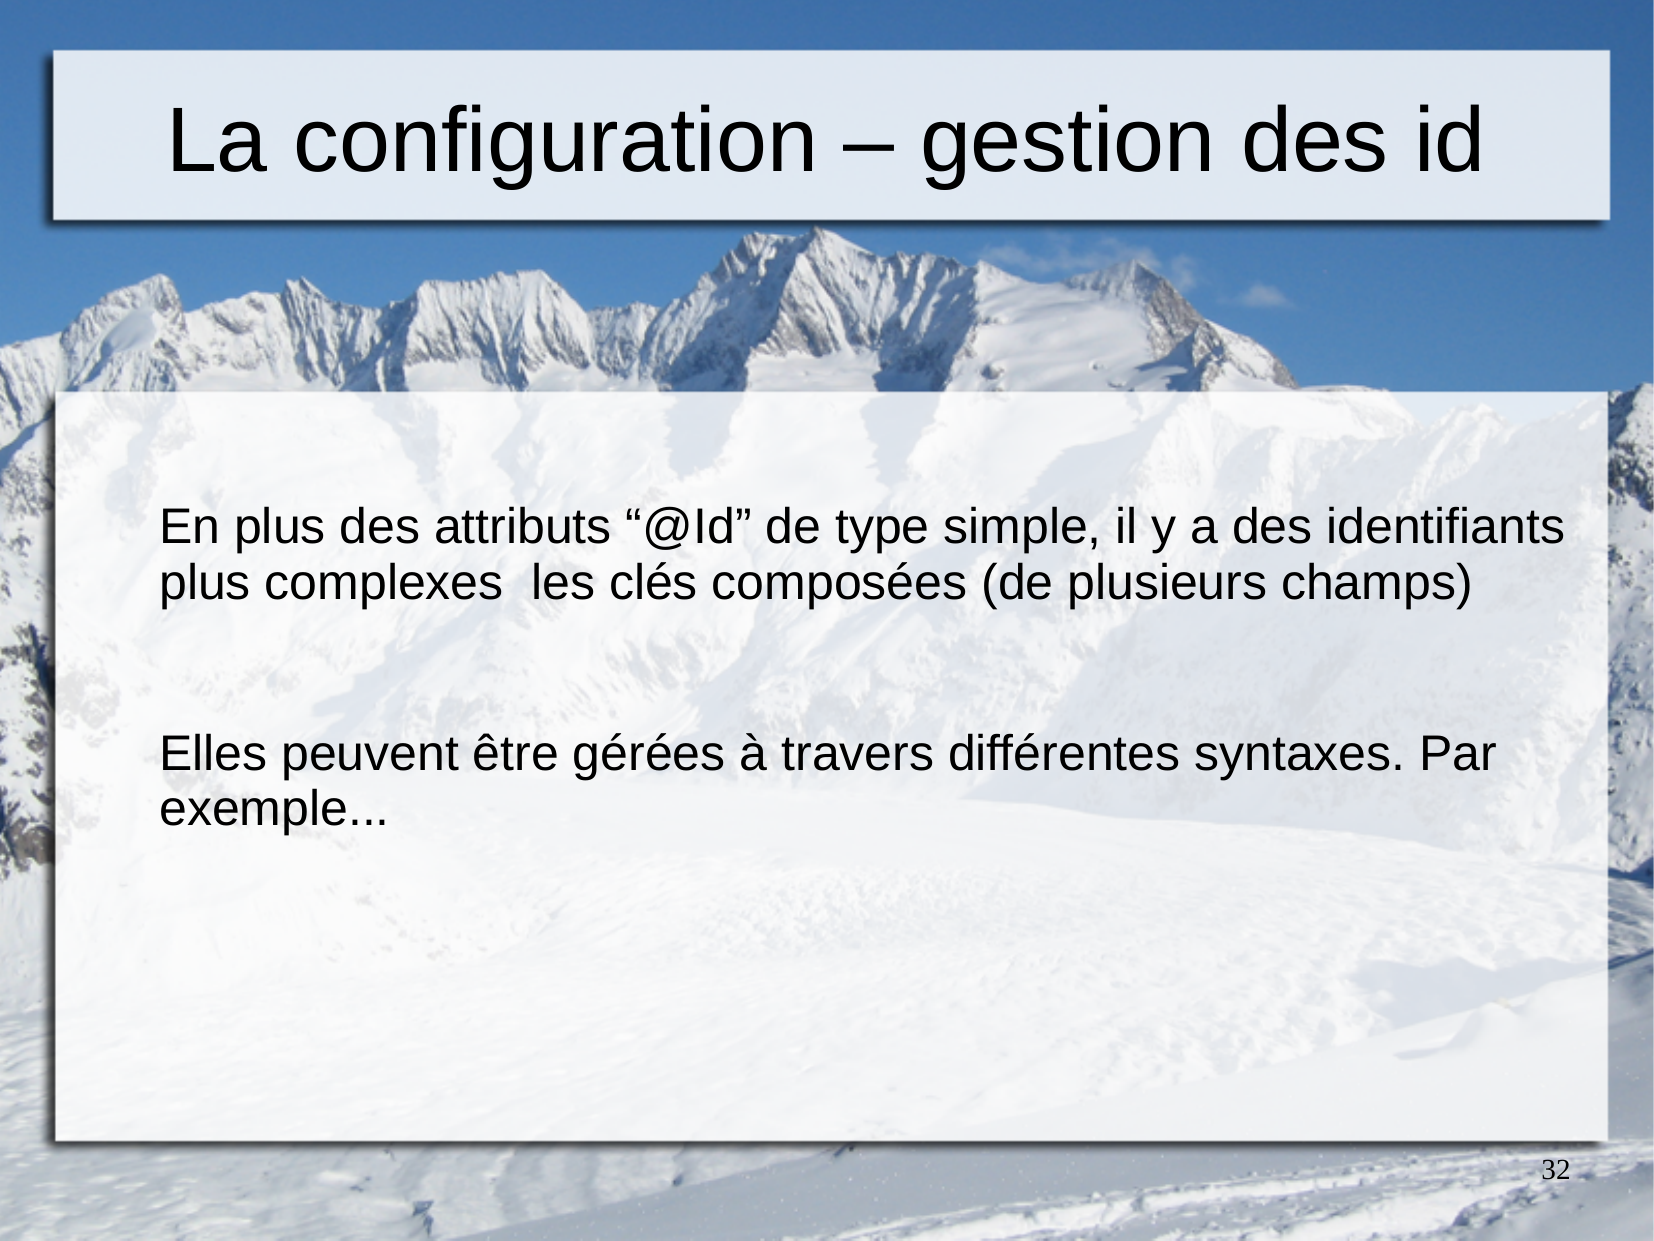

# La configuration – gestion des id
En plus des attributs “@Id” de type simple, il y a des identifiants plus complexes les clés composées (de plusieurs champs)
Elles peuvent être gérées à travers différentes syntaxes. Par exemple...
32